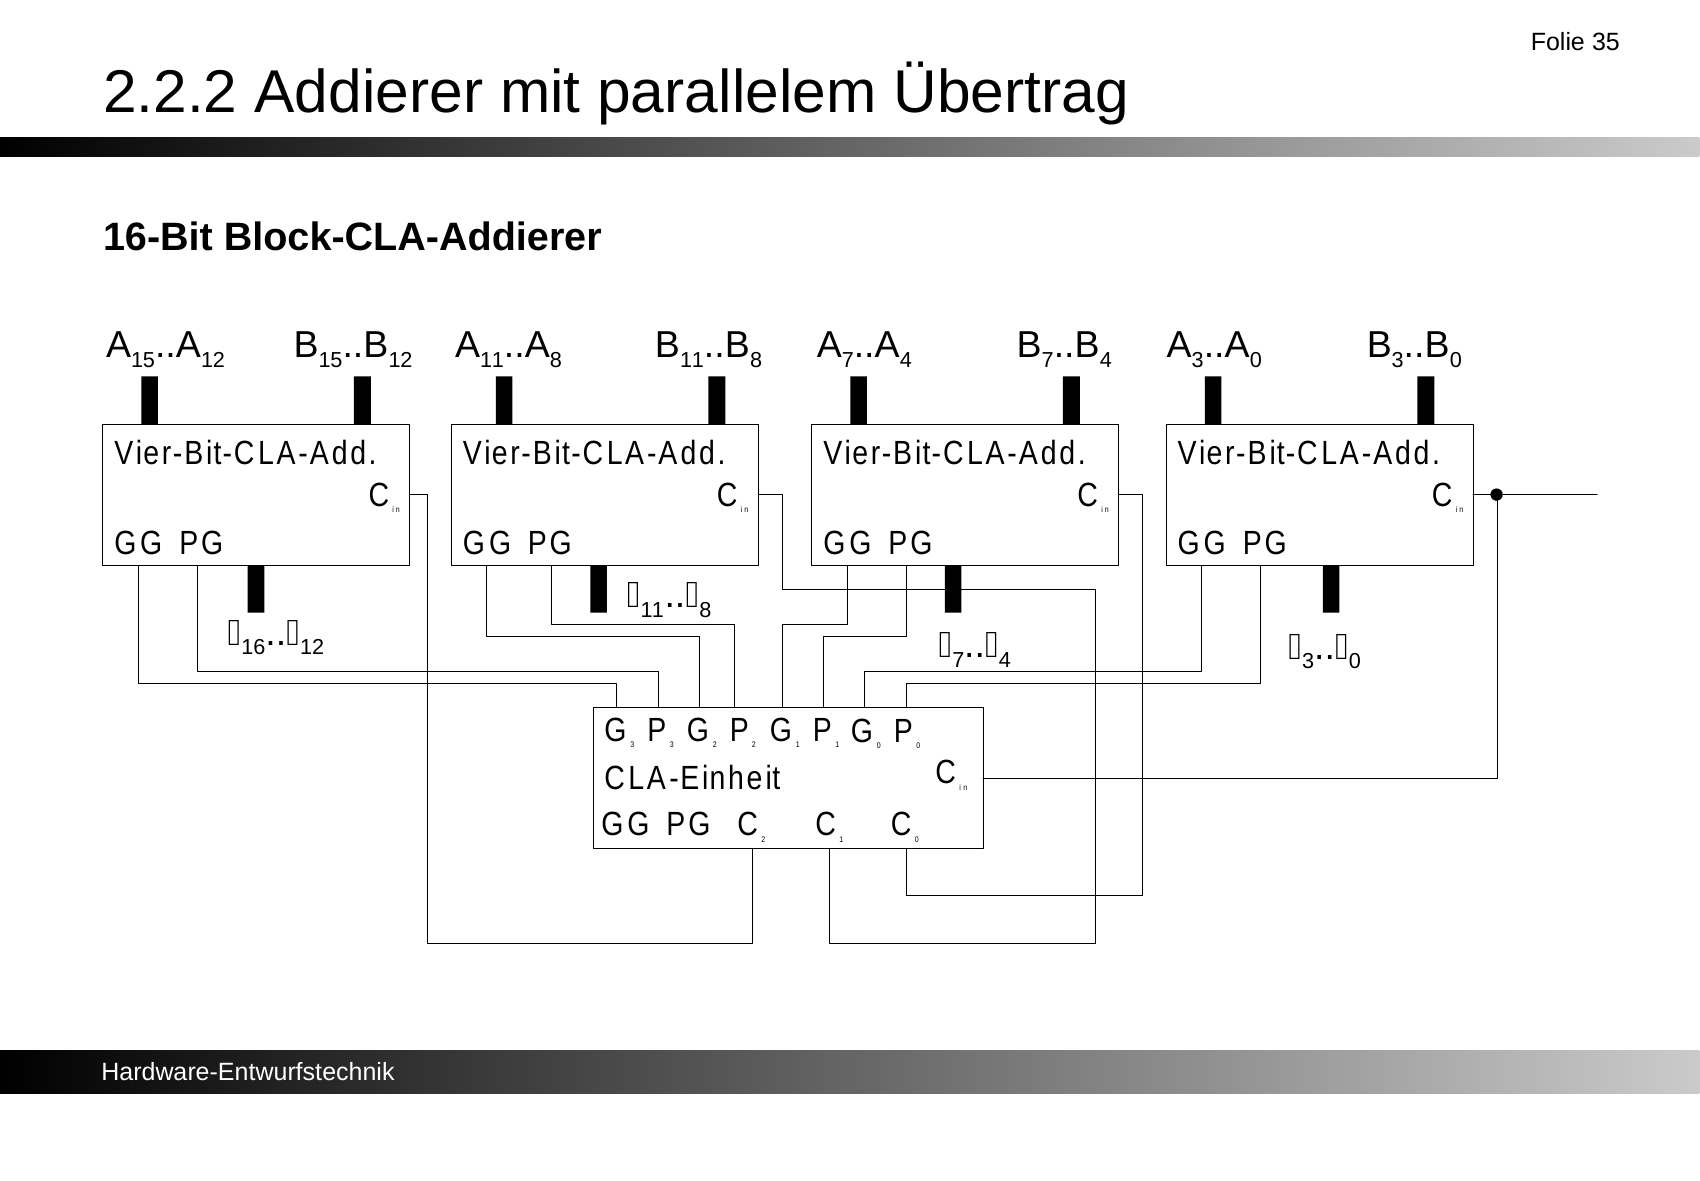

# 2.2.2 Addierer mit parallelem Übertrag
16-Bit Block-CLA-Addierer
A15..A12
B15..B12
A11..A8
B11..B8
A7..A4
B7..B4
A3..A0
B3..B0
11..8
16..12
7..4
3..0